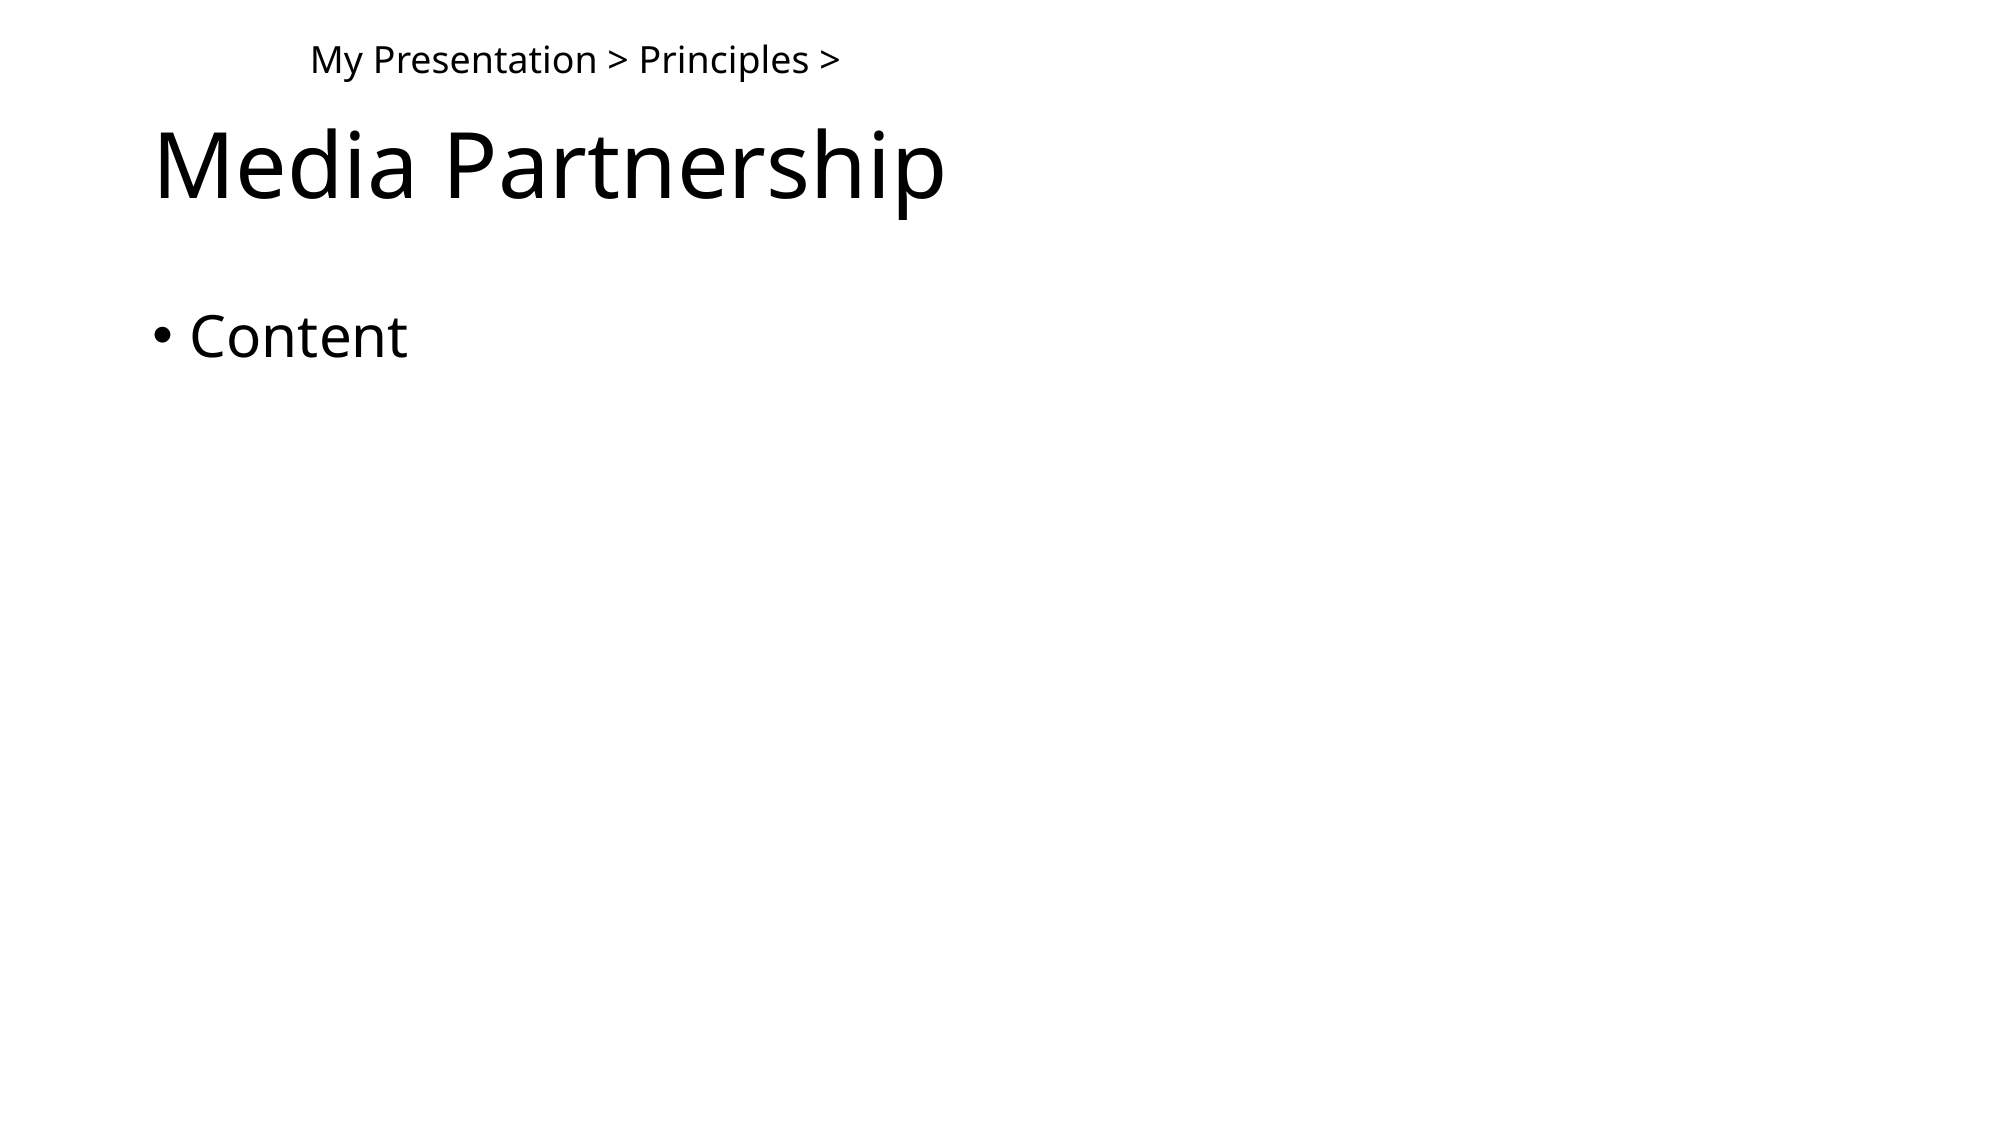

#poptopush 1
My Presentation > Principles >
# Media Partnership
Content